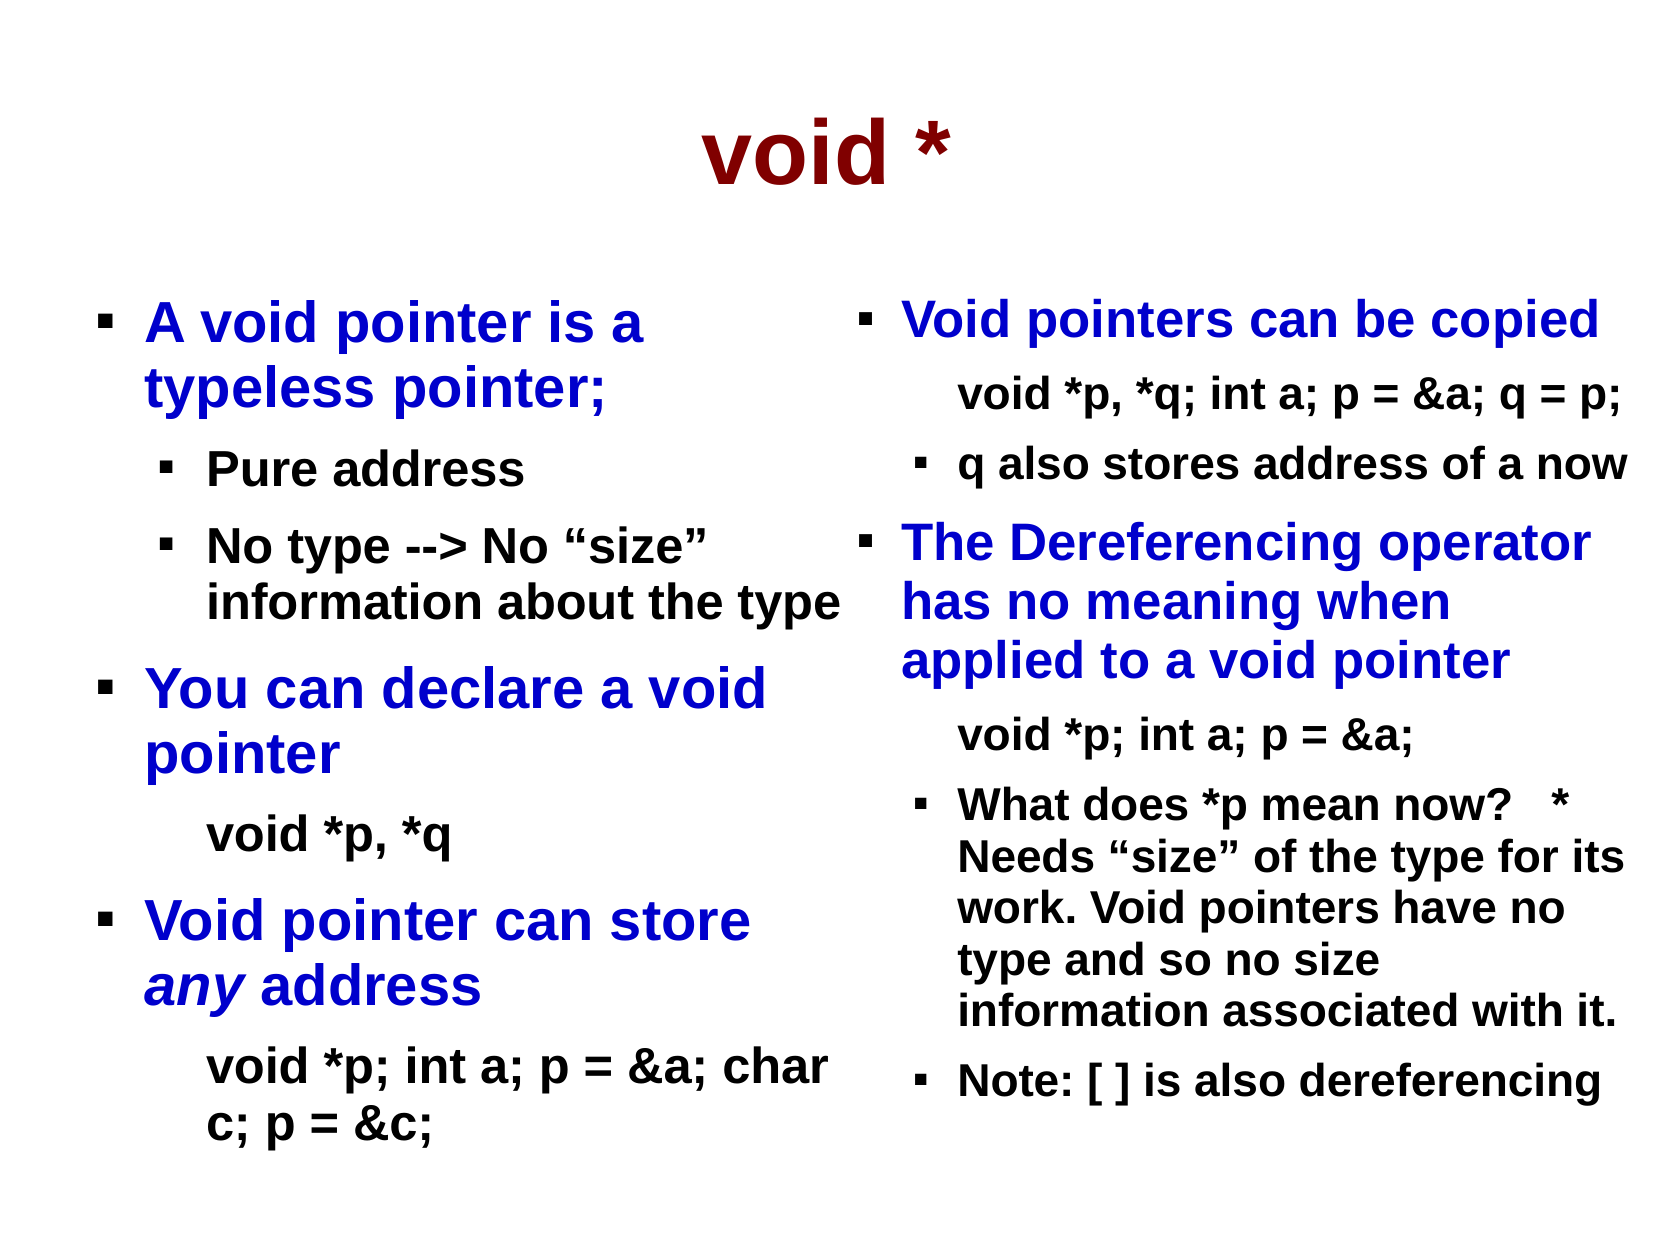

# void *
A void pointer is a typeless pointer;
Pure address
No type --> No “size” information about the type
You can declare a void pointer
void *p, *q
Void pointer can store any address
void *p; int a; p = &a; char c; p = &c;
Void pointers can be copied
void *p, *q; int a; p = &a; q = p;
q also stores address of a now
The Dereferencing operator has no meaning when applied to a void pointer
void *p; int a; p = &a;
What does *p mean now? * Needs “size” of the type for its work. Void pointers have no type and so no size information associated with it.
Note: [ ] is also dereferencing